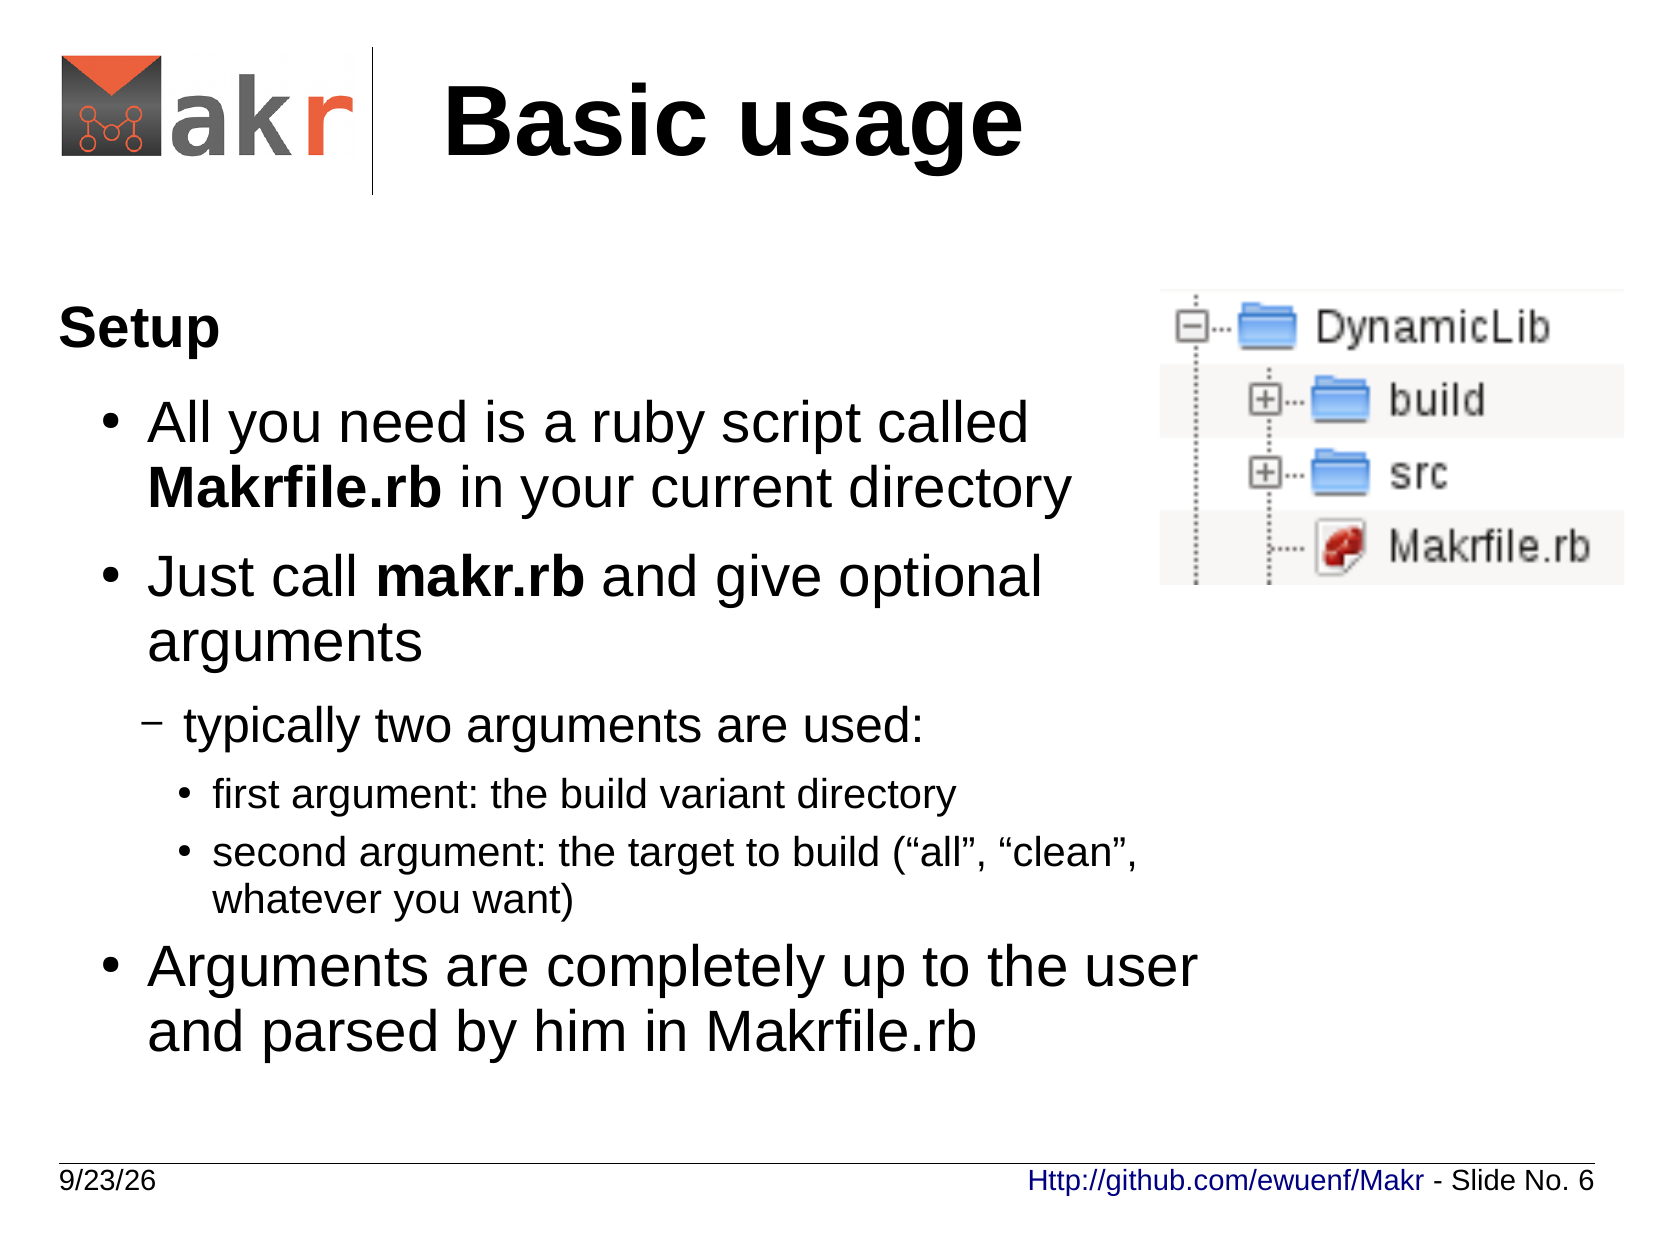

# Basic usage
Setup
All you need is a ruby script called Makrfile.rb in your current directory
Just call makr.rb and give optional arguments
typically two arguments are used:
first argument: the build variant directory
second argument: the target to build (“all”, “clean”, whatever you want)
Arguments are completely up to the user and parsed by him in Makrfile.rb